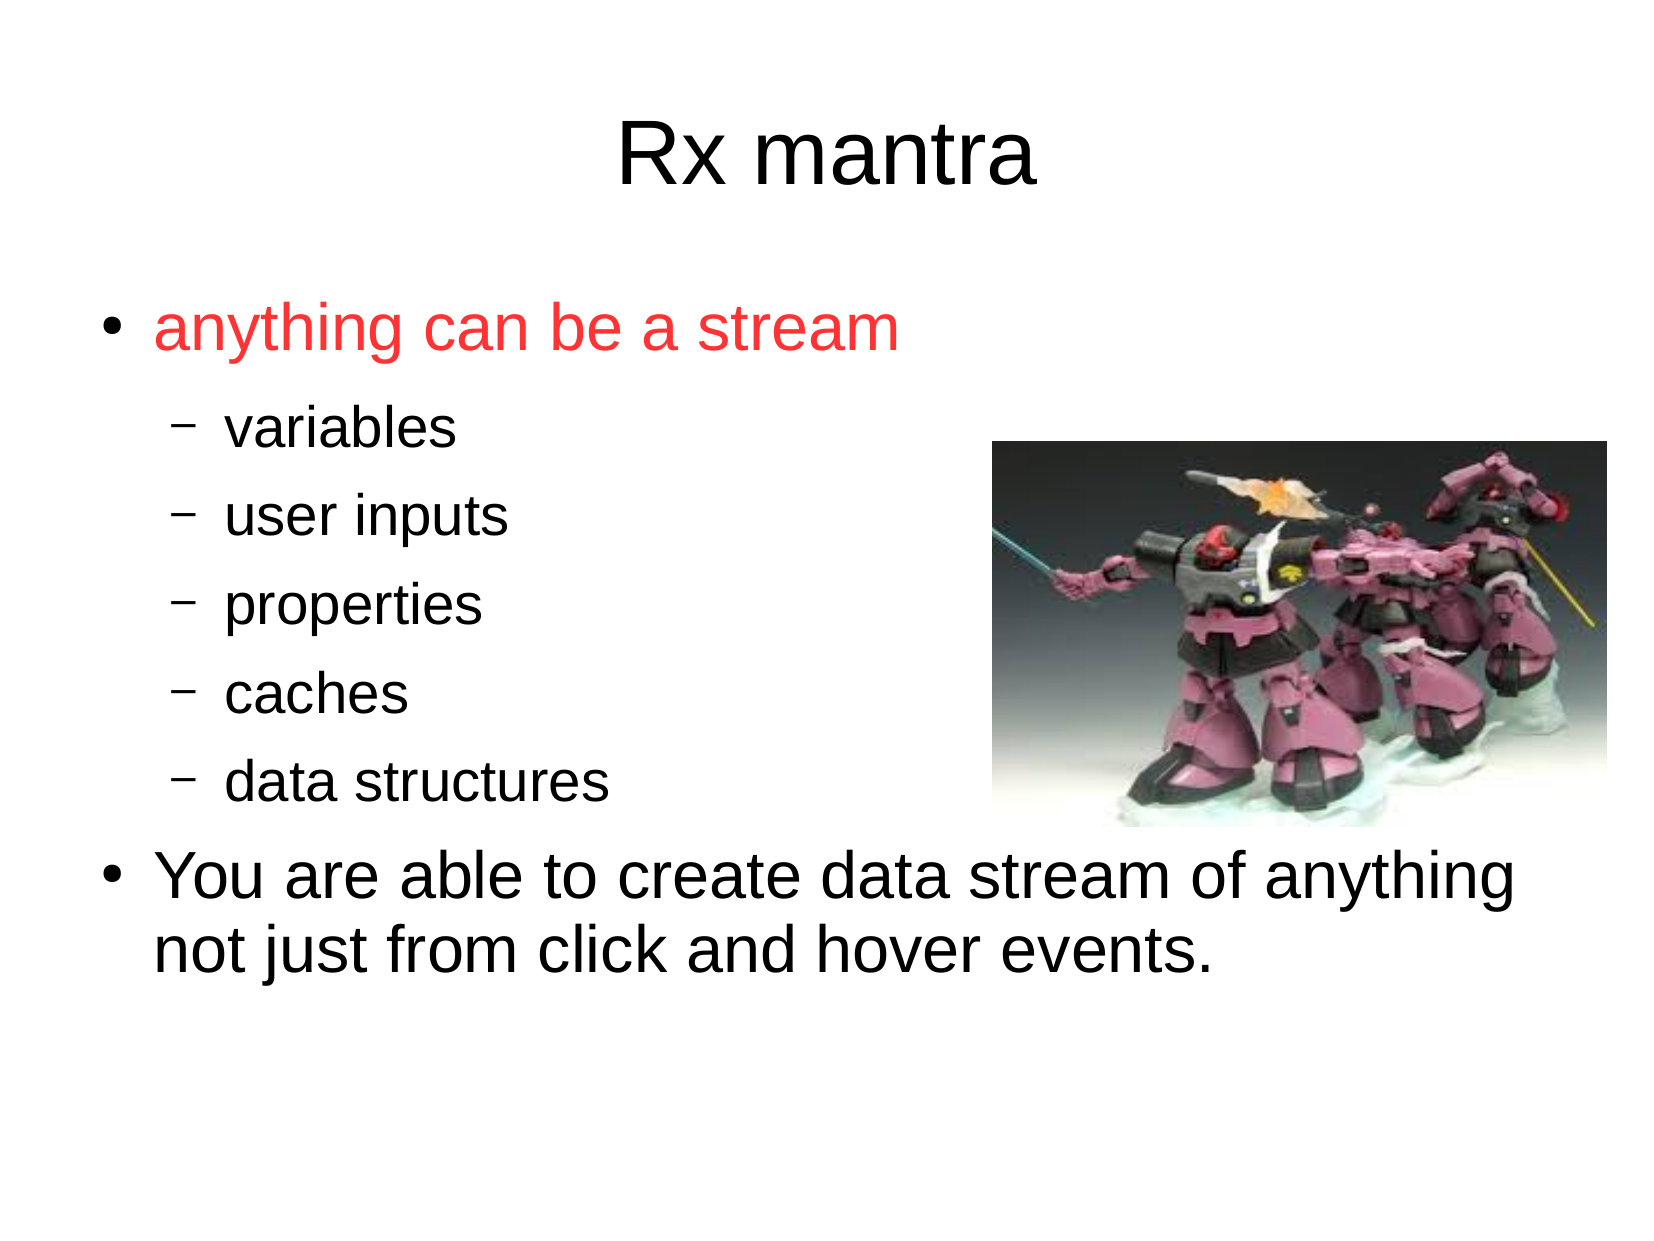

# Rx mantra
anything can be a stream
variables
user inputs
properties
caches
data structures
You are able to create data stream of anything not just from click and hover events.